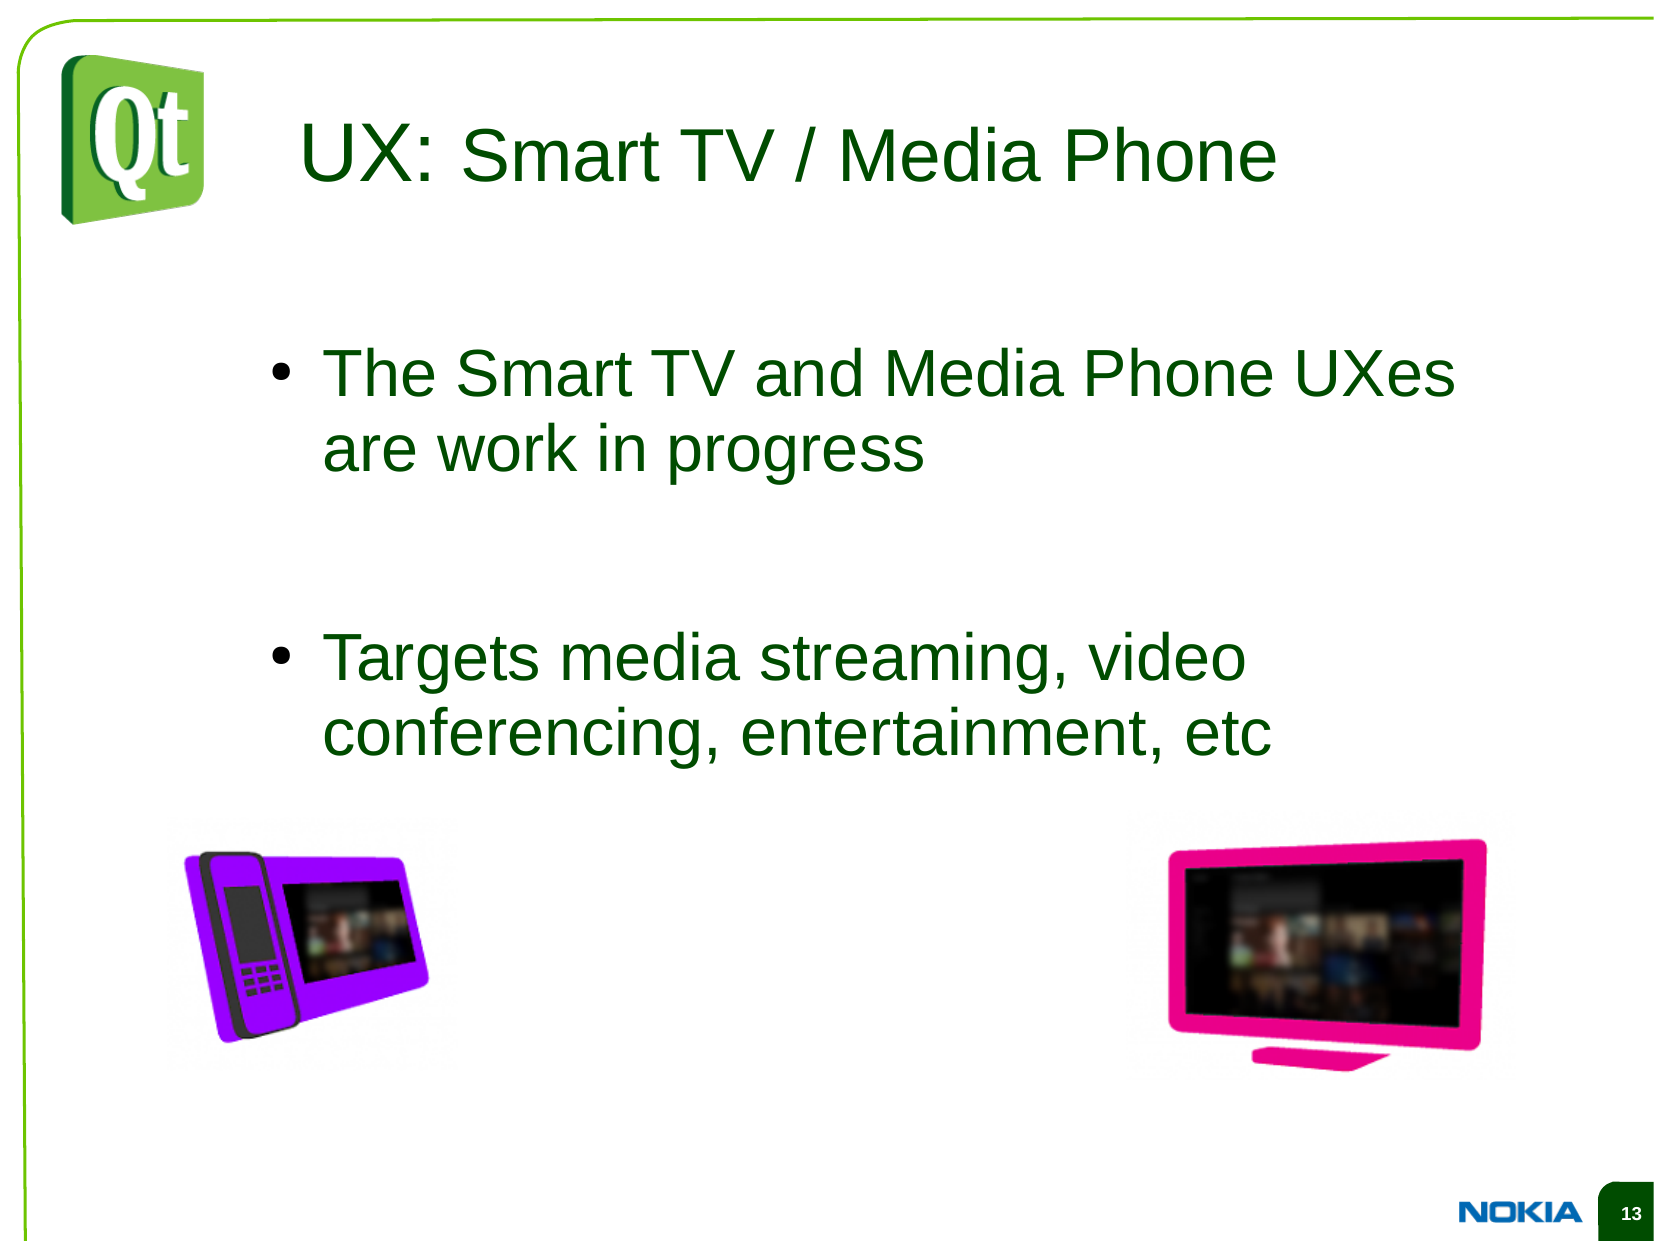

# UX: Smart TV / Media Phone
The Smart TV and Media Phone UXes are work in progress
Targets media streaming, video conferencing, entertainment, etc